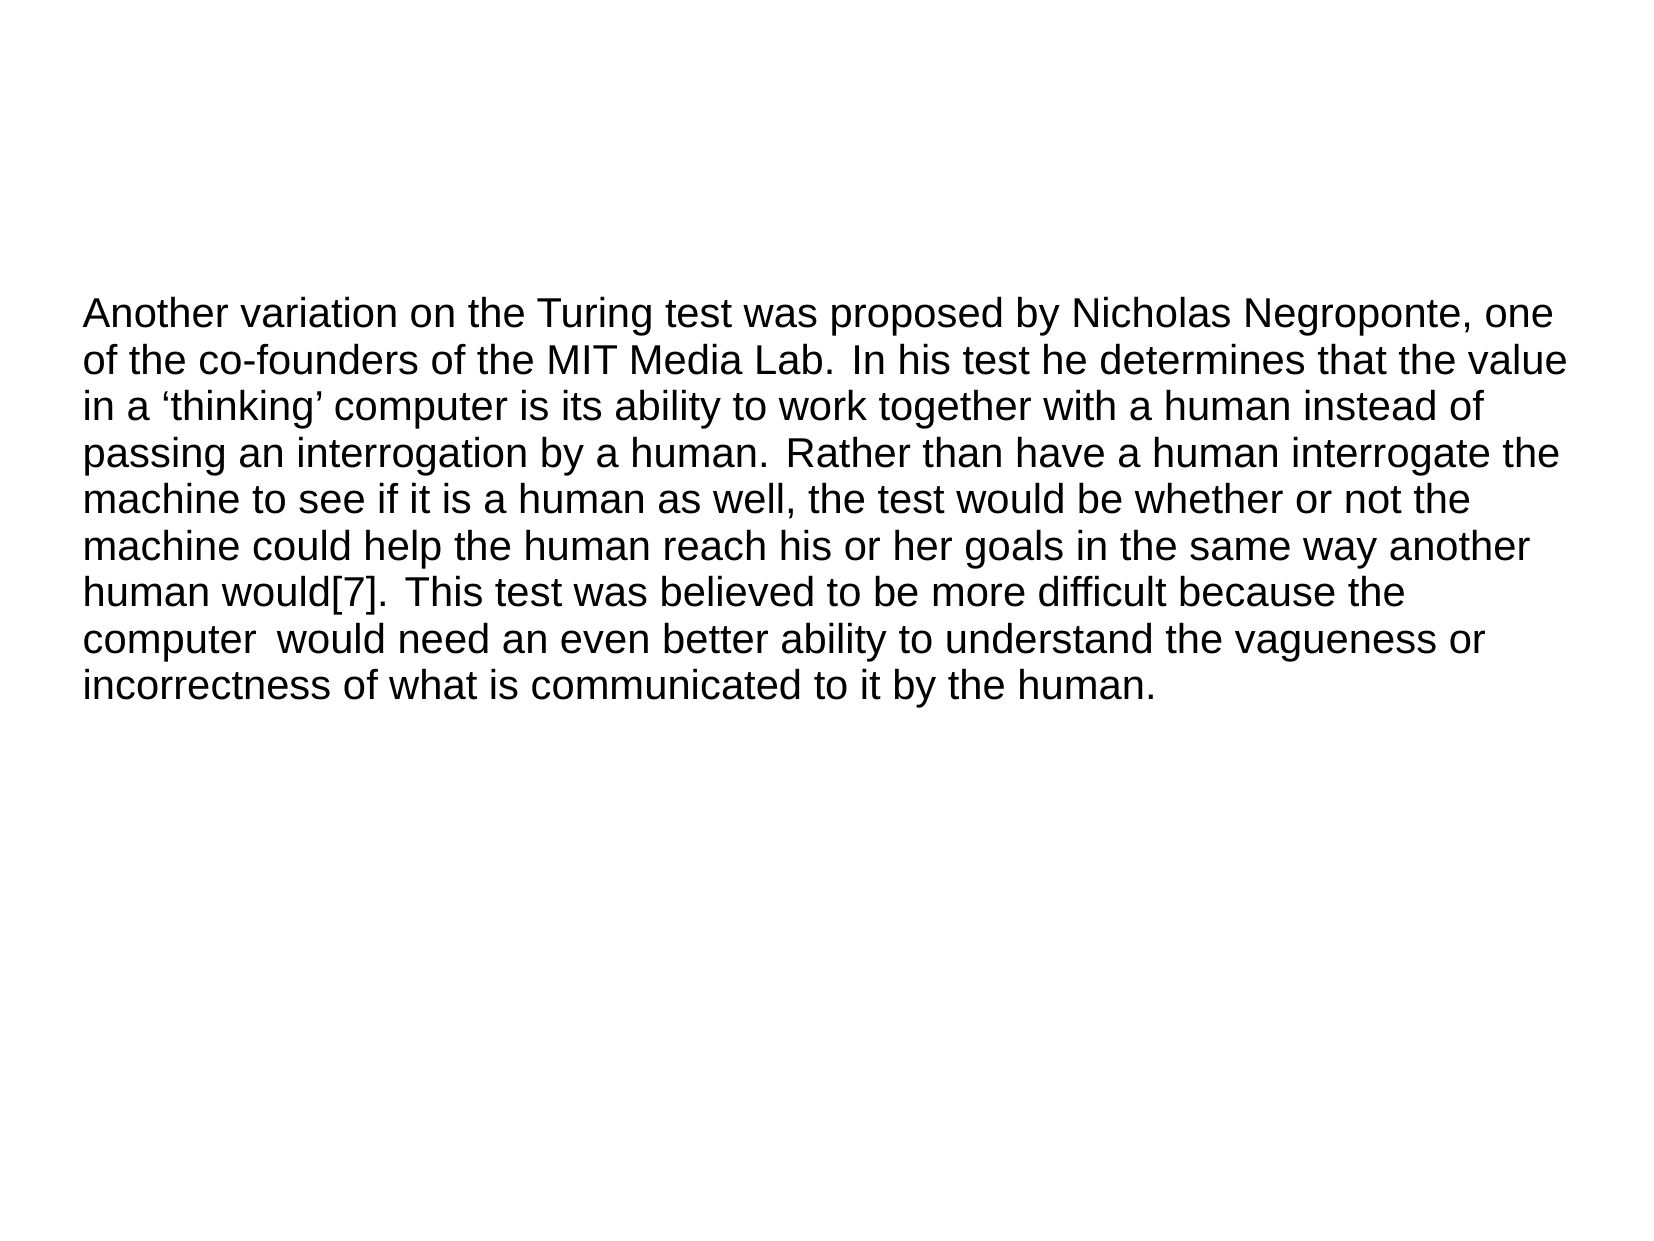

# Another variation on the Turing test was proposed by Nicholas Negroponte, one of the co-founders of the MIT Media Lab. In his test he determines that the value in a ‘thinking’ computer is its ability to work together with a human instead of passing an interrogation by a human. Rather than have a human interrogate the machine to see if it is a human as well, the test would be whether or not the machine could help the human reach his or her goals in the same way another human would[7]. This test was believed to be more difficult because the computer would need an even better ability to understand the vagueness or incorrectness of what is communicated to it by the human.